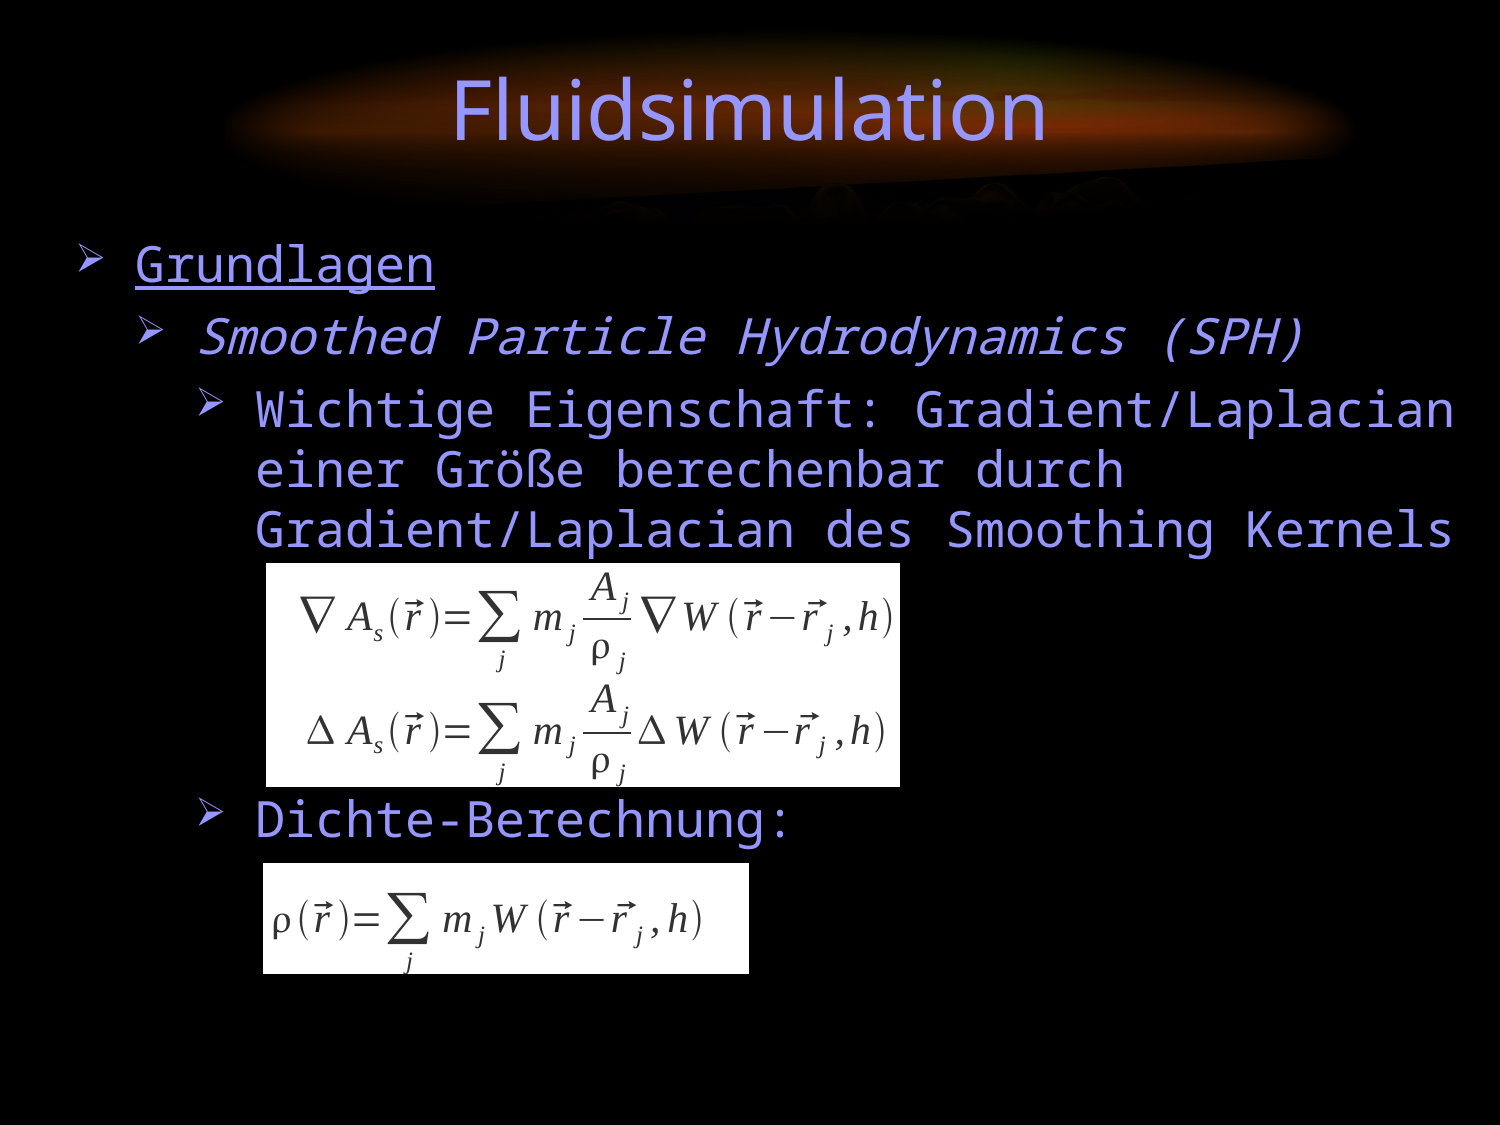

Fluidsimulation
Grundlagen
Smoothed Particle Hydrodynamics (SPH)
Wichtige Eigenschaft: Gradient/Laplacian einer Größe berechenbar durch Gradient/Laplacian des Smoothing Kernels
Dichte-Berechnung: